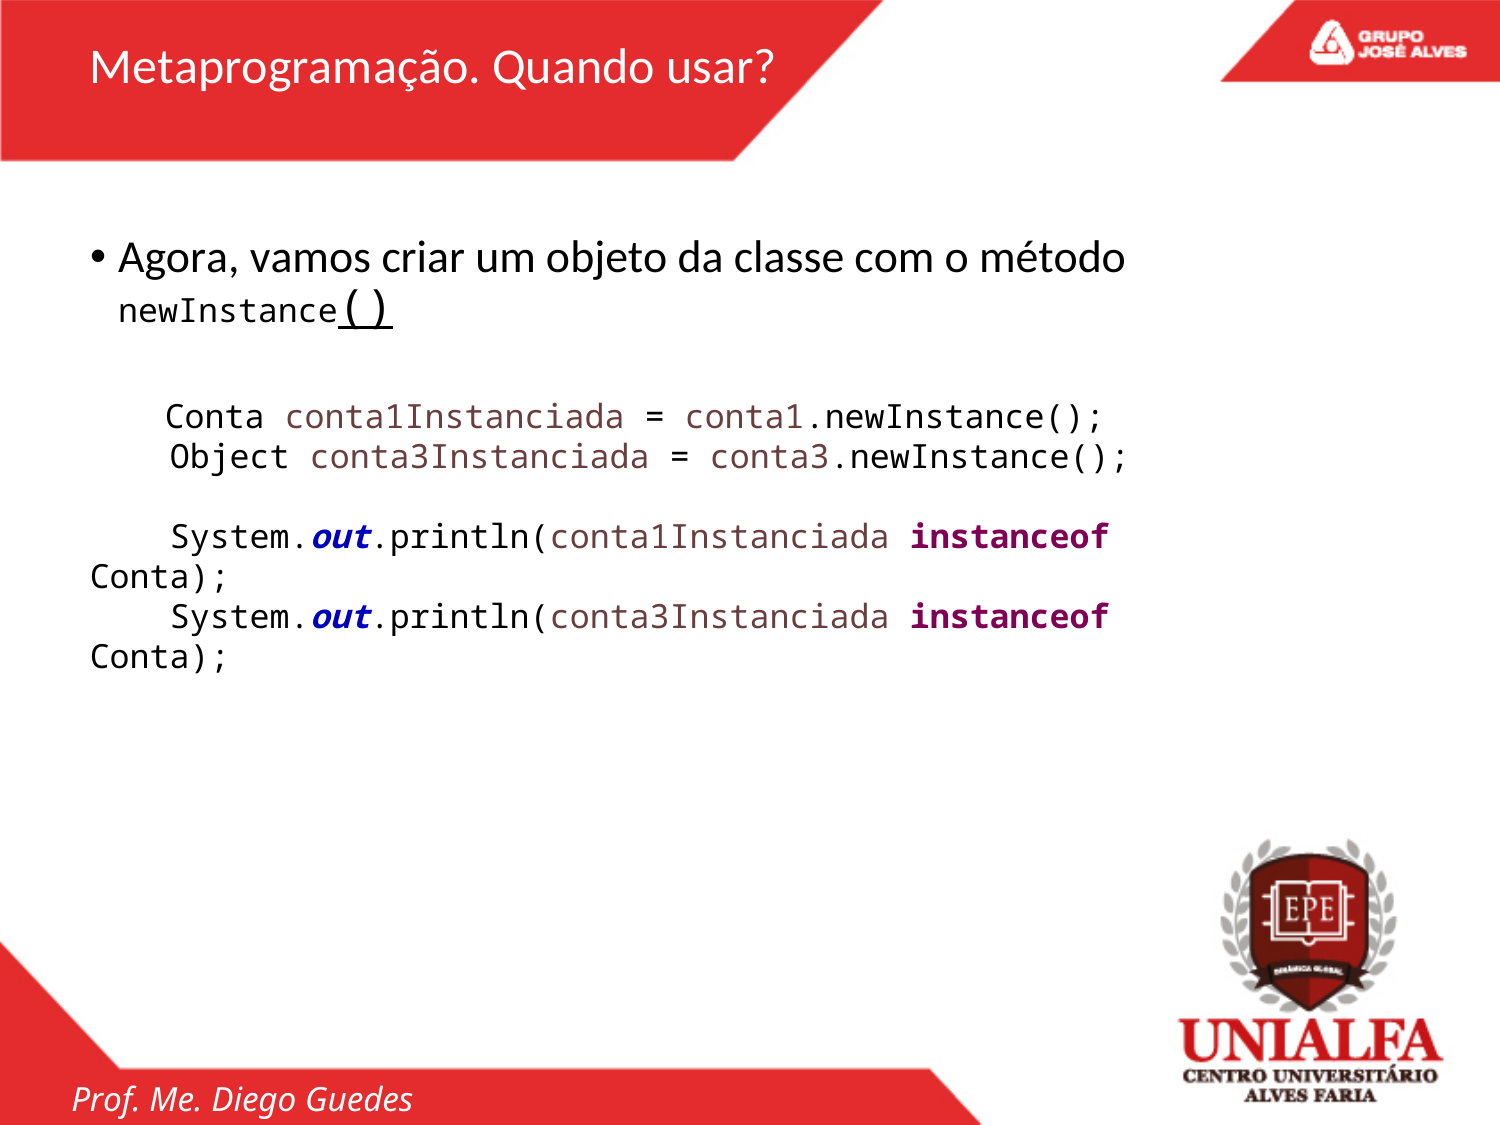

Metaprogramação. Quando usar?
# Agora, vamos criar um objeto da classe com o método newInstance()
	Conta conta1Instanciada = conta1.newInstance();
 Object conta3Instanciada = conta3.newInstance();
 System.out.println(conta1Instanciada instanceof Conta);
 System.out.println(conta3Instanciada instanceof Conta);
Prof. Me. Diego Guedes